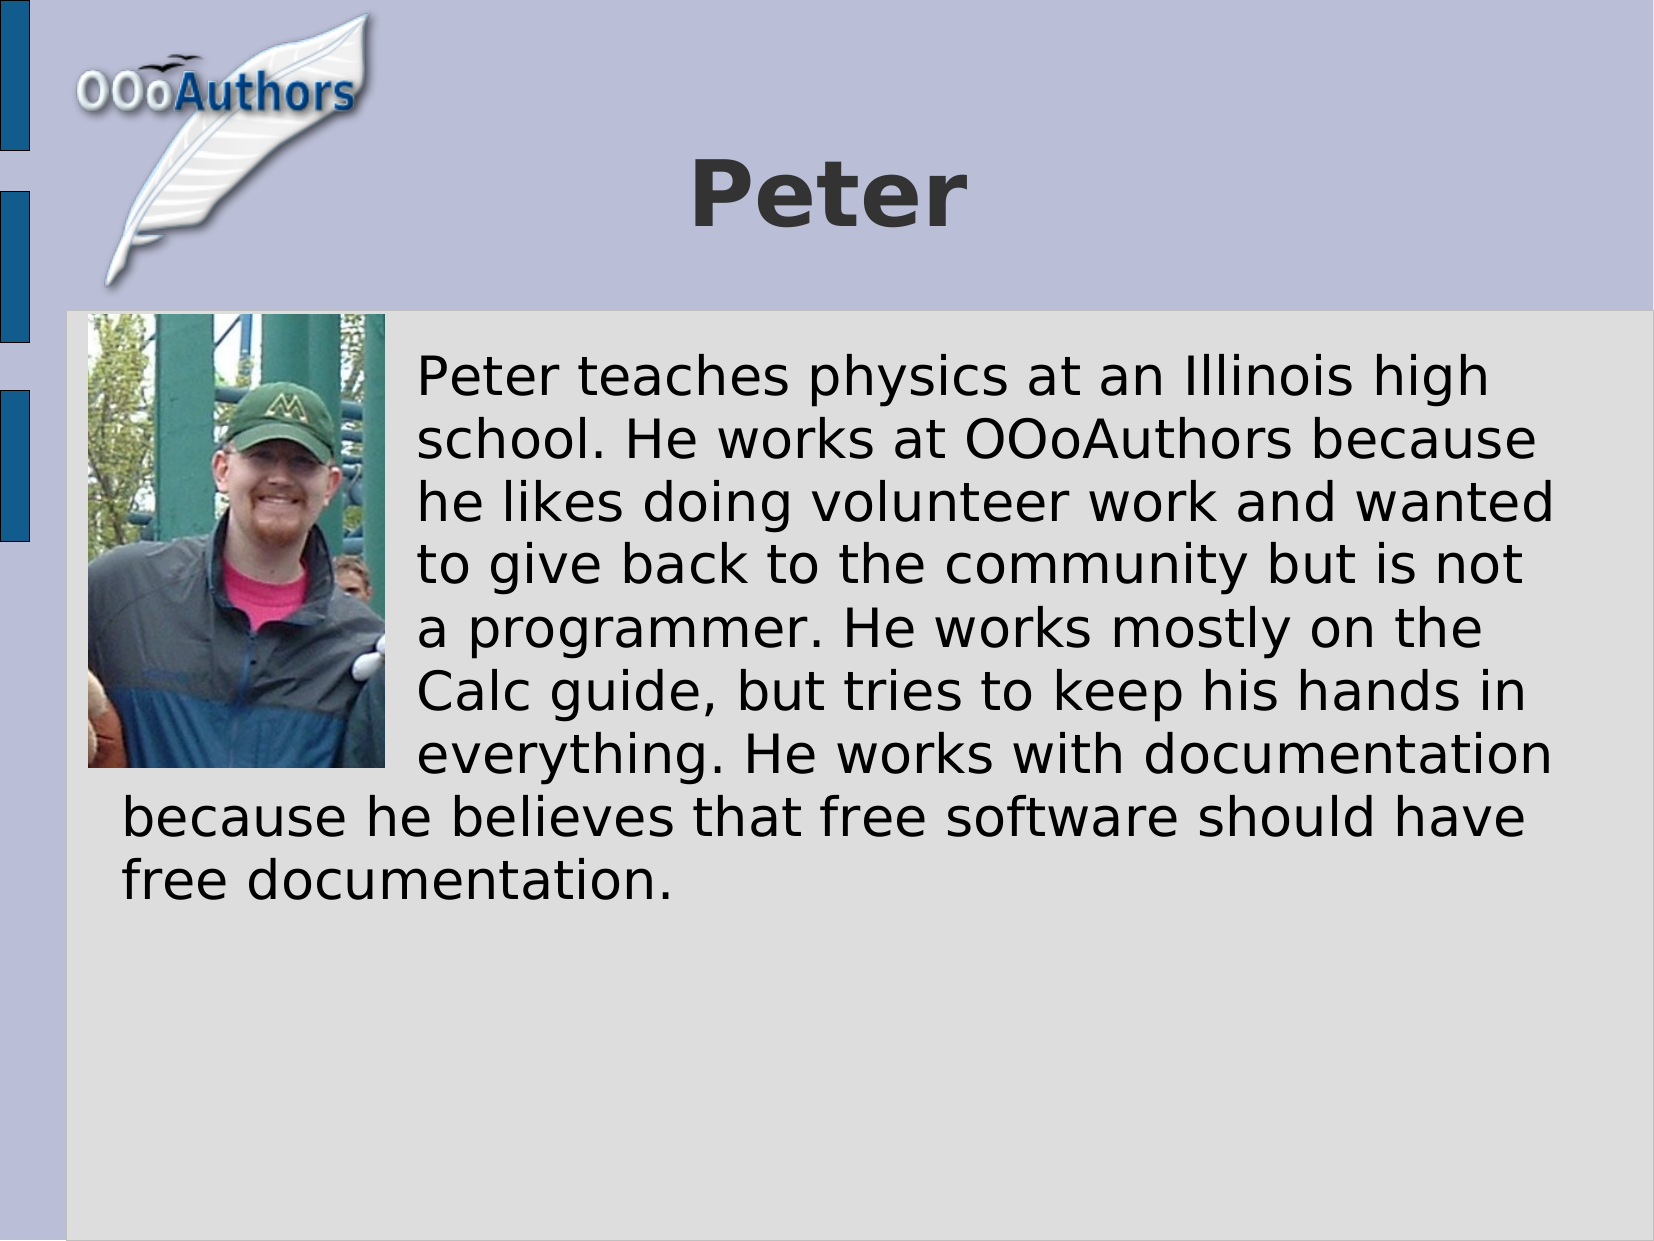

# Peter
Peter teaches physics at an Illinois high school. He works at OOoAuthors because he likes doing volunteer work and wanted to give back to the community but is not a programmer. He works mostly on the Calc guide, but tries to keep his hands in everything. He works with documentation
because he believes that free software should have free documentation.